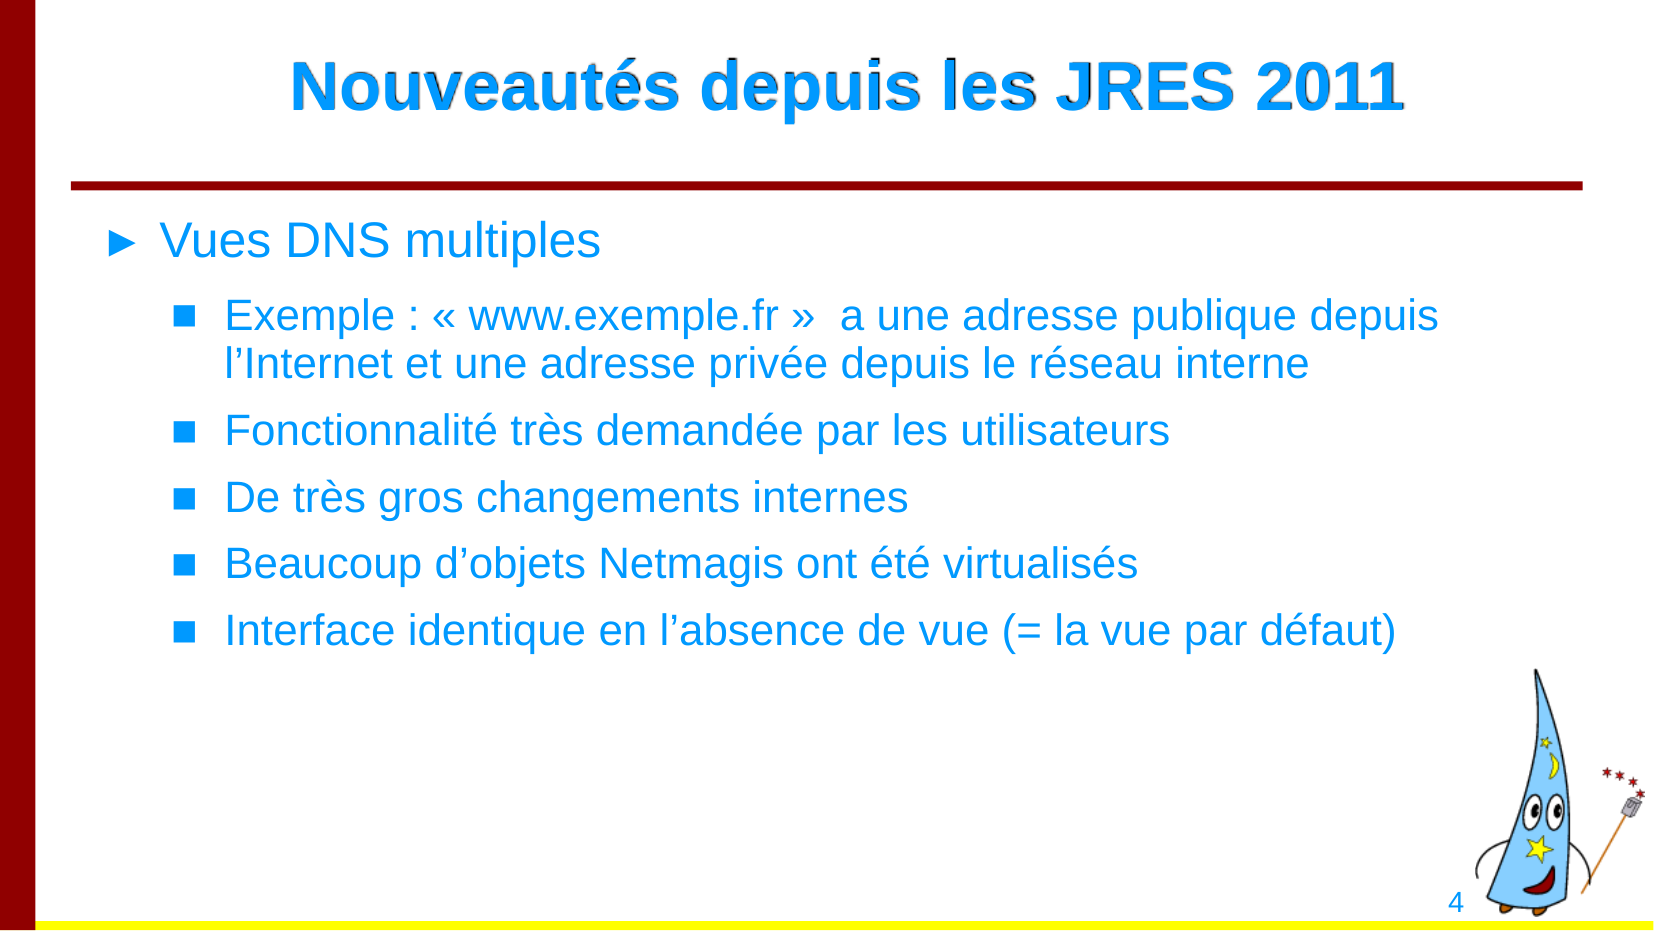

# Nouveautés depuis les JRES 2011
Vues DNS multiples
Exemple : « www.exemple.fr » a une adresse publique depuis l’Internet et une adresse privée depuis le réseau interne
Fonctionnalité très demandée par les utilisateurs
De très gros changements internes
Beaucoup d’objets Netmagis ont été virtualisés
Interface identique en l’absence de vue (= la vue par défaut)
4